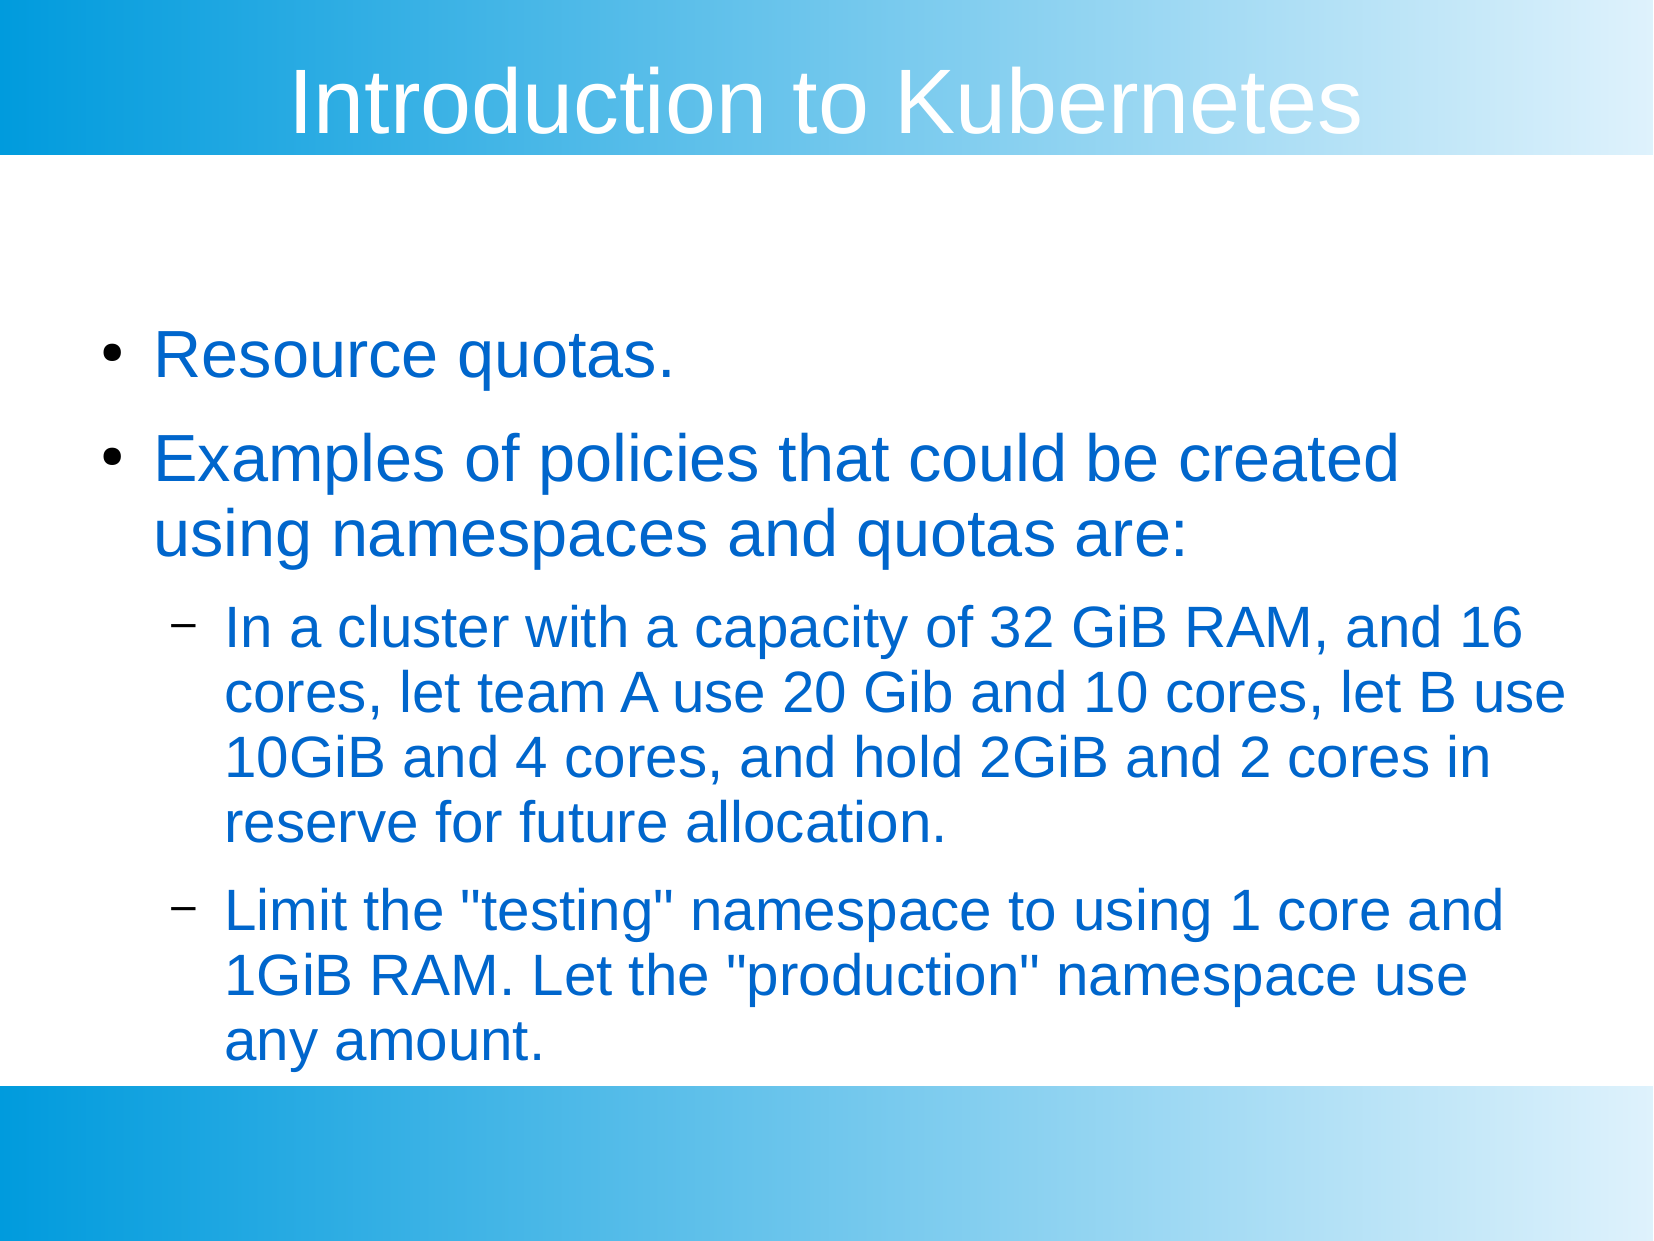

# Introduction to Kubernetes
Resource quotas.
Examples of policies that could be created using namespaces and quotas are:
In a cluster with a capacity of 32 GiB RAM, and 16 cores, let team A use 20 Gib and 10 cores, let B use 10GiB and 4 cores, and hold 2GiB and 2 cores in reserve for future allocation.
Limit the "testing" namespace to using 1 core and 1GiB RAM. Let the "production" namespace use any amount.